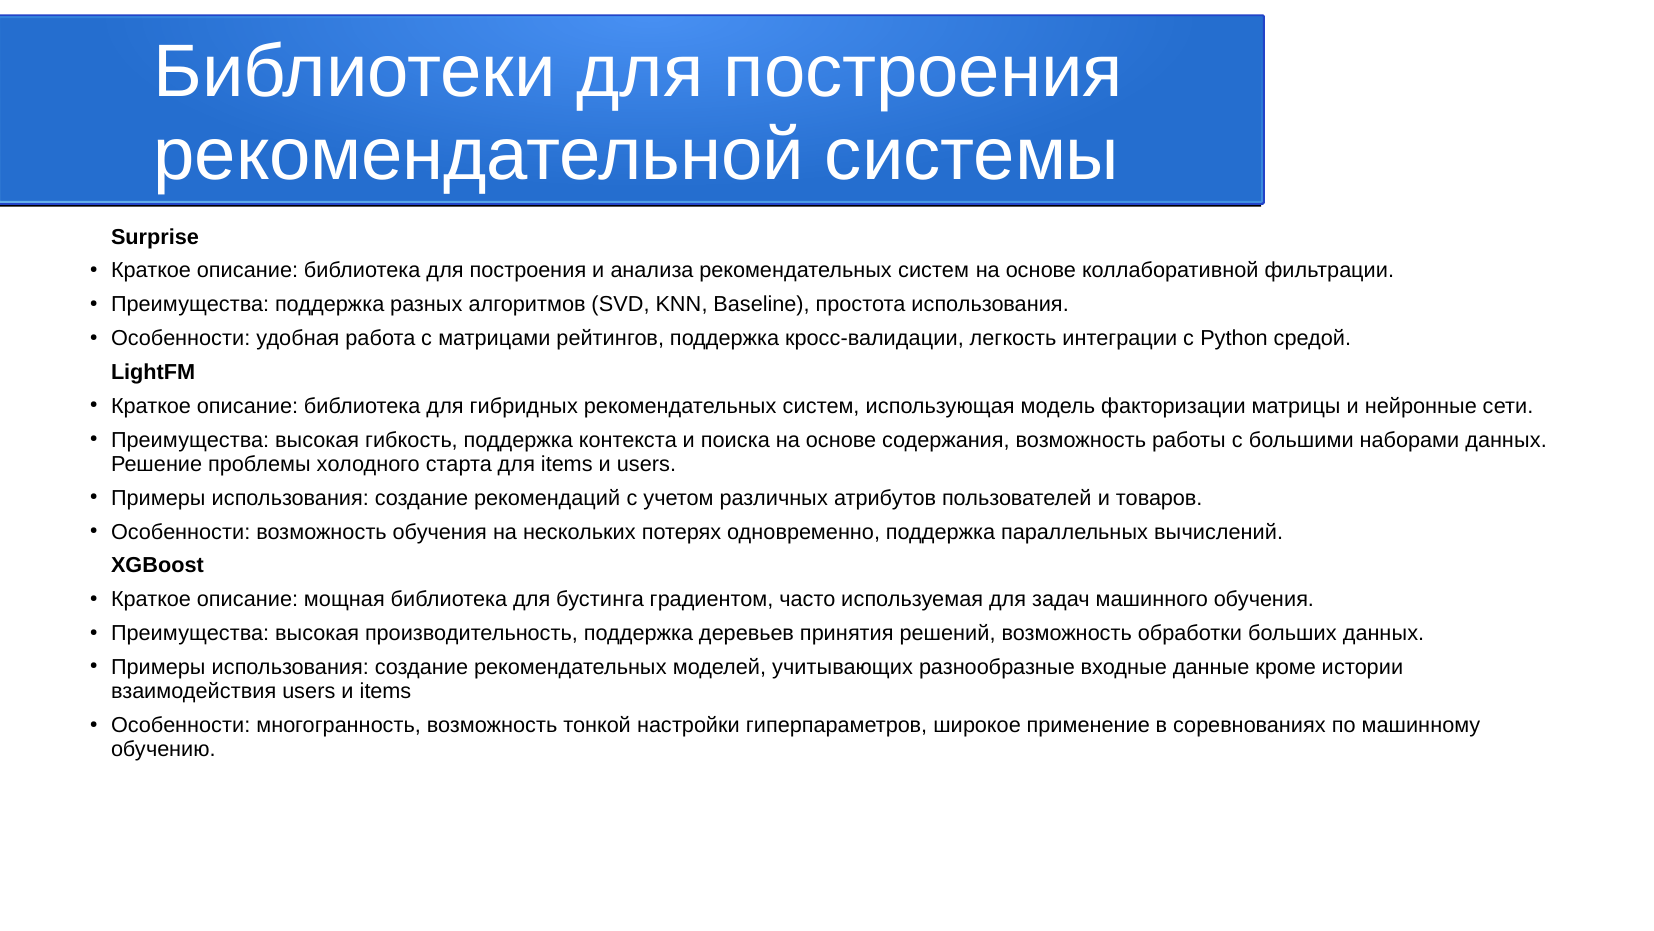

# Библиотеки для построения рекомендательной системы
Surprise
Краткое описание: библиотека для построения и анализа рекомендательных систем на основе коллаборативной фильтрации.
Преимущества: поддержка разных алгоритмов (SVD, KNN, Baseline), простота использования.
Особенности: удобная работа с матрицами рейтингов, поддержка кросс-валидации, легкость интеграции с Python средой.
LightFM
Краткое описание: библиотека для гибридных рекомендательных систем, использующая модель факторизации матрицы и нейронные сети.
Преимущества: высокая гибкость, поддержка контекста и поиска на основе содержания, возможность работы с большими наборами данных. Решение проблемы холодного старта для items и users.
Примеры использования: создание рекомендаций с учетом различных атрибутов пользователей и товаров.
Особенности: возможность обучения на нескольких потерях одновременно, поддержка параллельных вычислений.
XGBoost
Краткое описание: мощная библиотека для бустинга градиентом, часто используемая для задач машинного обучения.
Преимущества: высокая производительность, поддержка деревьев принятия решений, возможность обработки больших данных.
Примеры использования: создание рекомендательных моделей, учитывающих разнообразные входные данные кроме истории взаимодействия users и items
Особенности: многогранность, возможность тонкой настройки гиперпараметров, широкое применение в соревнованиях по машинному обучению.